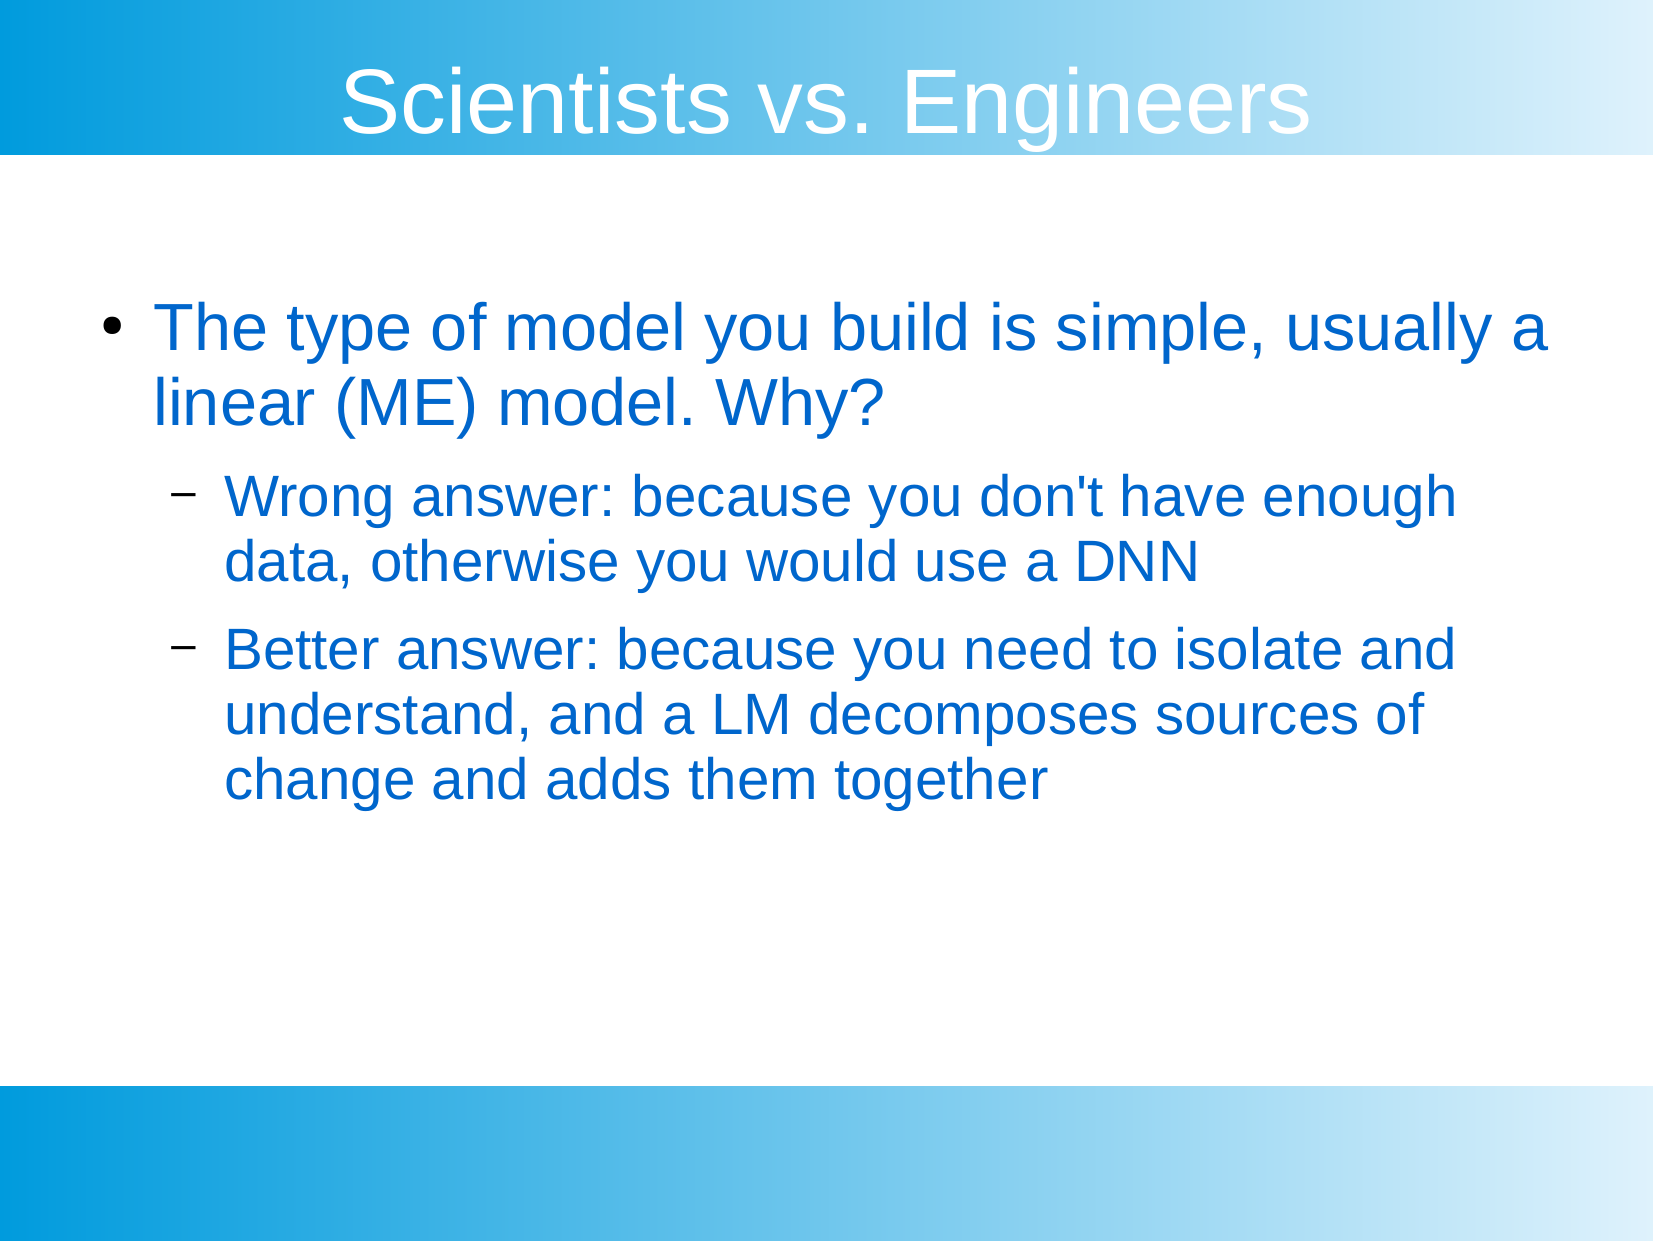

Scientists vs. Engineers
# The type of model you build is simple, usually a linear (ME) model. Why?
Wrong answer: because you don't have enough data, otherwise you would use a DNN
Better answer: because you need to isolate and understand, and a LM decomposes sources of change and adds them together